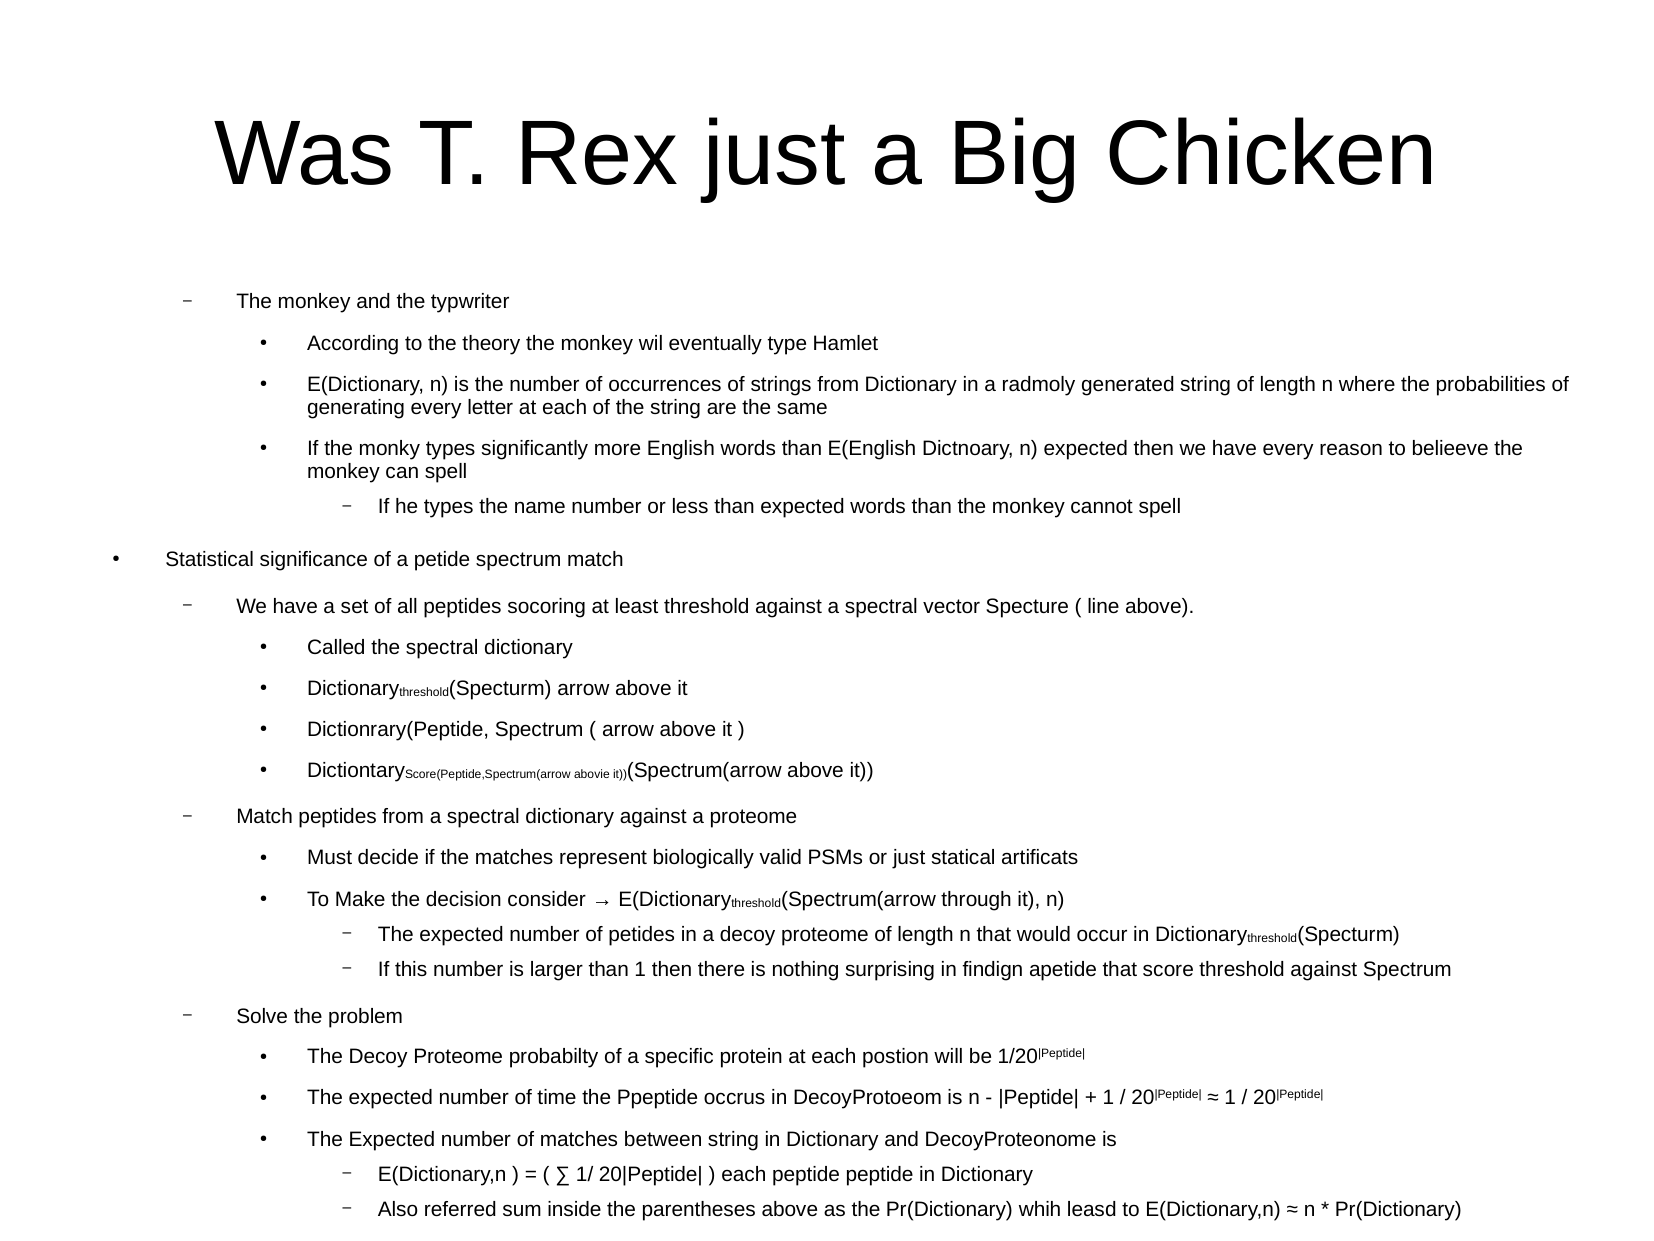

# Was T. Rex just a Big Chicken
The monkey and the typwriter
According to the theory the monkey wil eventually type Hamlet
E(Dictionary, n) is the number of occurrences of strings from Dictionary in a radmoly generated string of length n where the probabilities of generating every letter at each of the string are the same
If the monky types significantly more English words than E(English Dictnoary, n) expected then we have every reason to belieeve the monkey can spell
If he types the name number or less than expected words than the monkey cannot spell
Statistical significance of a petide spectrum match
We have a set of all peptides socoring at least threshold against a spectral vector Specture ( line above).
Called the spectral dictionary
Dictionarythreshold(Specturm) arrow above it
Dictionrary(Peptide, Spectrum ( arrow above it )
DictiontaryScore(Peptide,Spectrum(arrow abovie it))(Spectrum(arrow above it))
Match peptides from a spectral dictionary against a proteome
Must decide if the matches represent biologically valid PSMs or just statical artificats
To Make the decision consider → E(Dictionarythreshold(Spectrum(arrow through it), n)
The expected number of petides in a decoy proteome of length n that would occur in Dictionarythreshold(Specturm)
If this number is larger than 1 then there is nothing surprising in findign apetide that score threshold against Spectrum
Solve the problem
The Decoy Proteome probabilty of a specific protein at each postion will be 1/20|Peptide|
The expected number of time the Ppeptide occrus in DecoyProtoeom is n - |Peptide| + 1 / 20|Peptide| ≈ 1 / 20|Peptide|
The Expected number of matches between string in Dictionary and DecoyProteonome is
E(Dictionary,n ) = ( ∑ 1/ 20|Peptide| ) each peptide peptide in Dictionary
Also referred sum inside the parentheses above as the Pr(Dictionary) whih leasd to E(Dictionary,n) ≈ n * Pr(Dictionary)